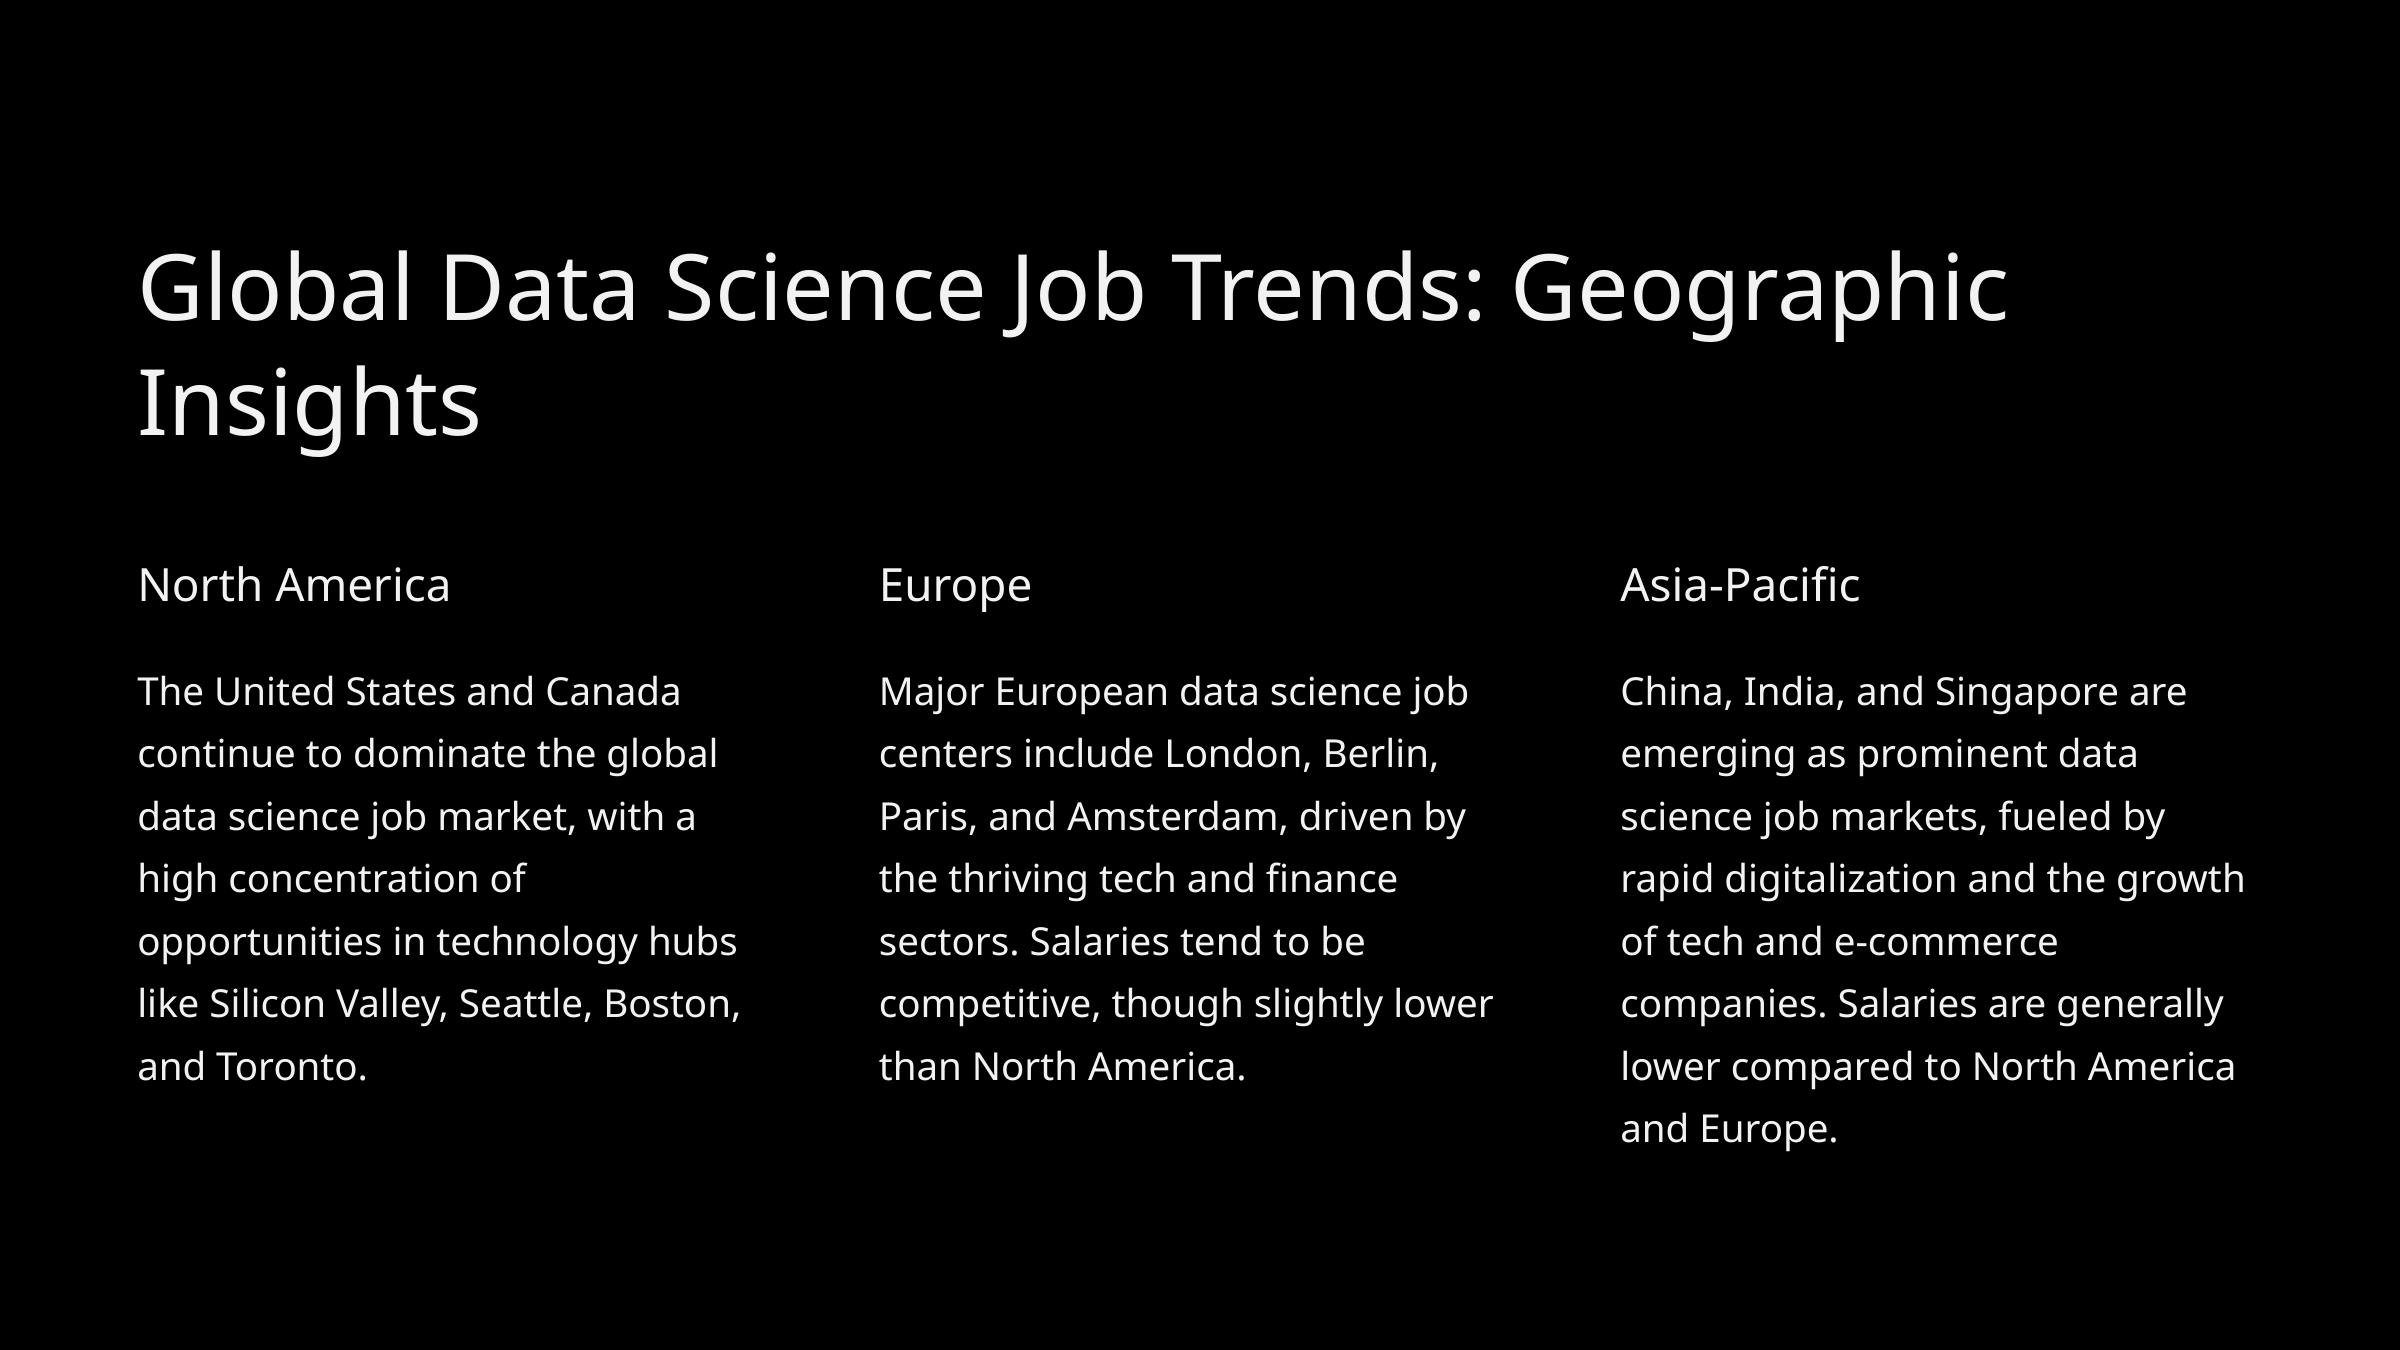

Global Data Science Job Trends: Geographic Insights
North America
Europe
Asia-Pacific
The United States and Canada continue to dominate the global data science job market, with a high concentration of opportunities in technology hubs like Silicon Valley, Seattle, Boston, and Toronto.
Major European data science job centers include London, Berlin, Paris, and Amsterdam, driven by the thriving tech and finance sectors. Salaries tend to be competitive, though slightly lower than North America.
China, India, and Singapore are emerging as prominent data science job markets, fueled by rapid digitalization and the growth of tech and e-commerce companies. Salaries are generally lower compared to North America and Europe.